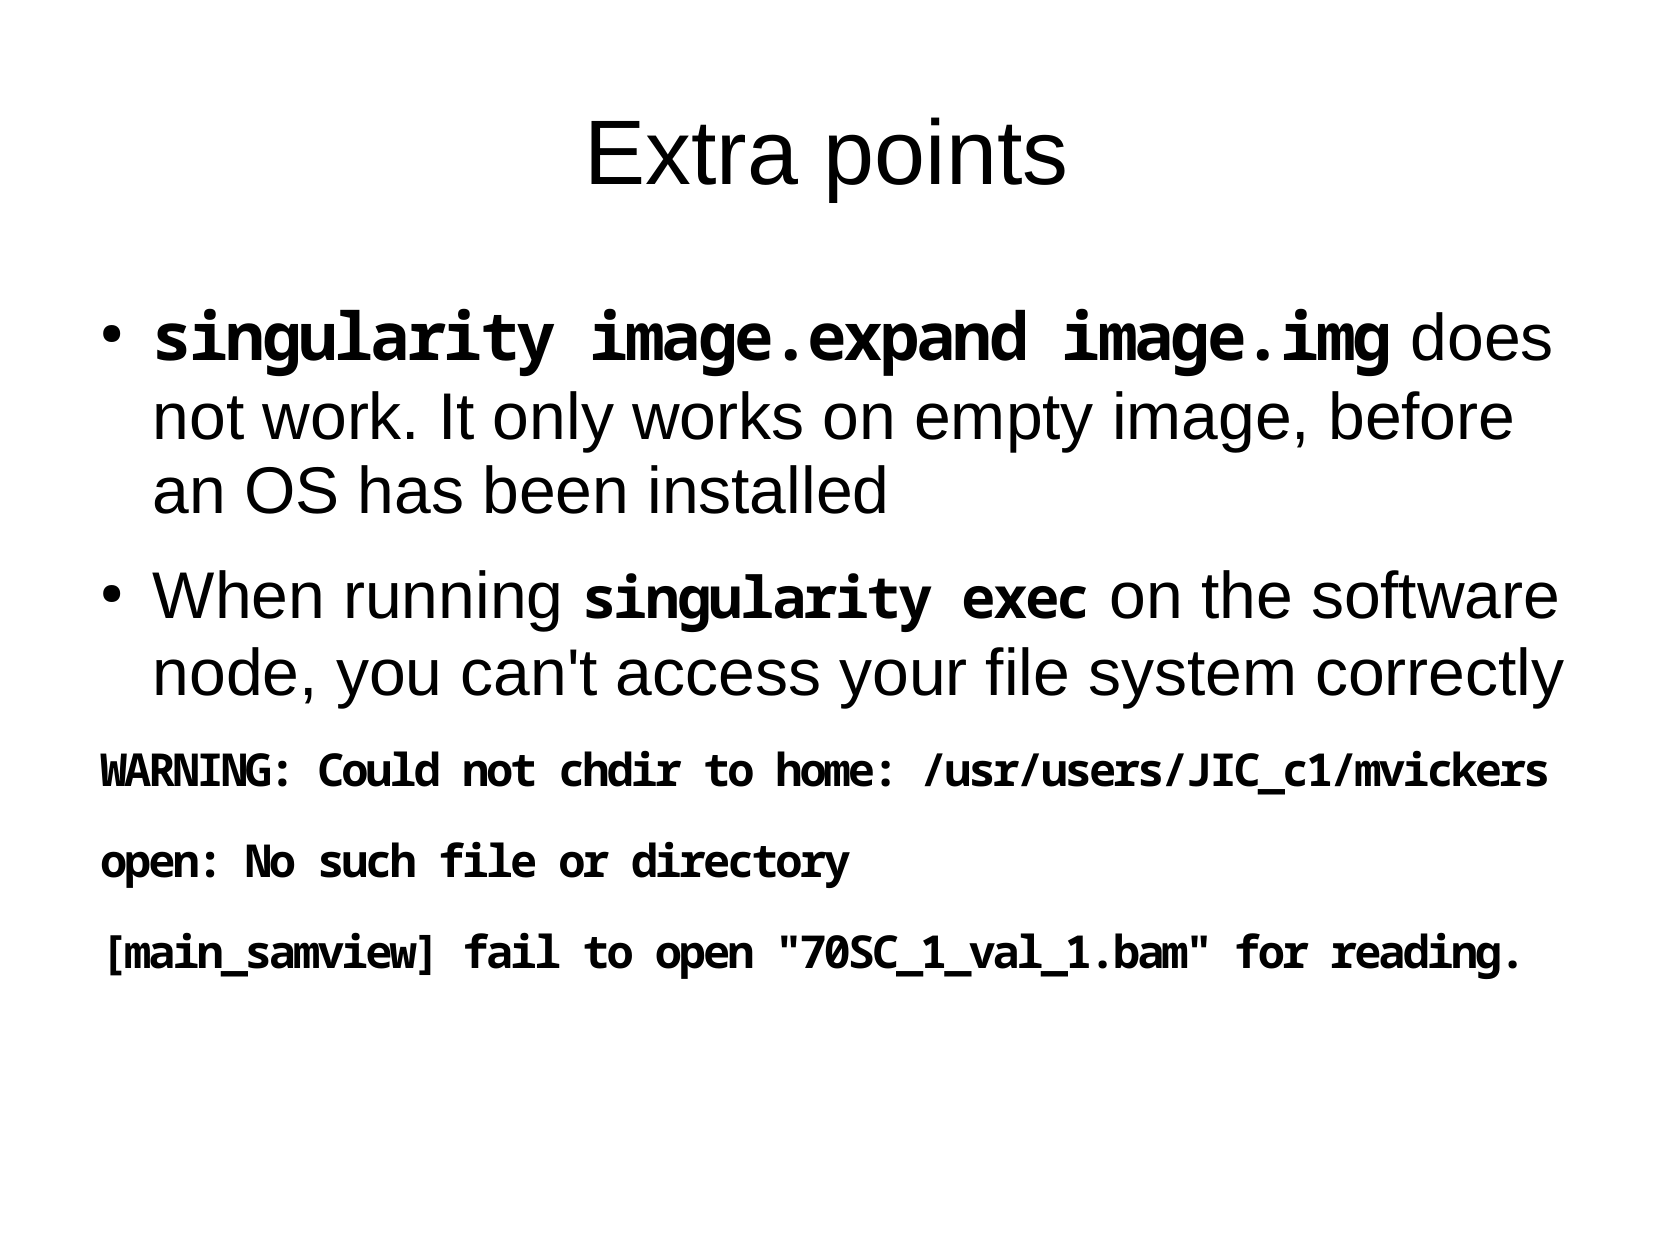

# Extra points
singularity image.expand image.img does not work. It only works on empty image, before an OS has been installed
When running singularity exec on the software node, you can't access your file system correctly
WARNING: Could not chdir to home: /usr/users/JIC_c1/mvickers
open: No such file or directory
[main_samview] fail to open "70SC_1_val_1.bam" for reading.